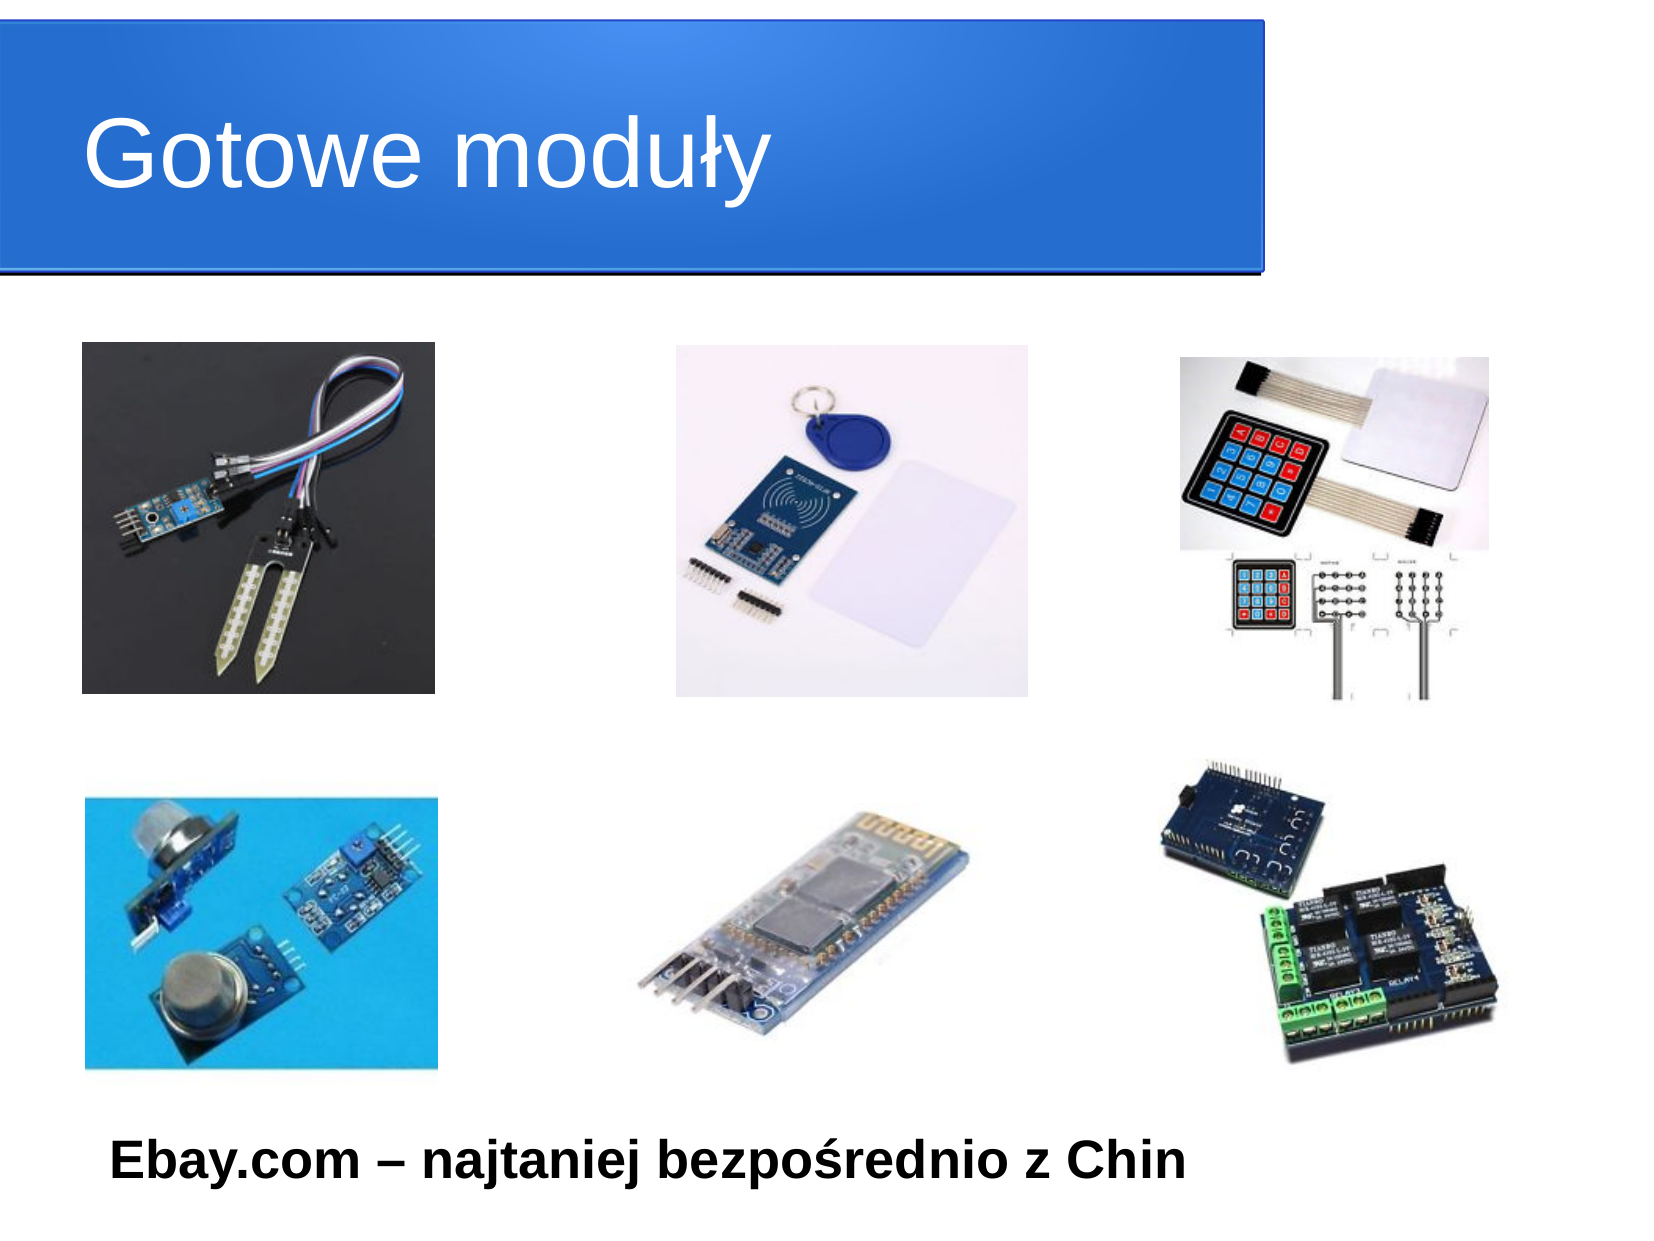

# Gotowe moduły
Ebay.com – najtaniej bezpośrednio z Chin